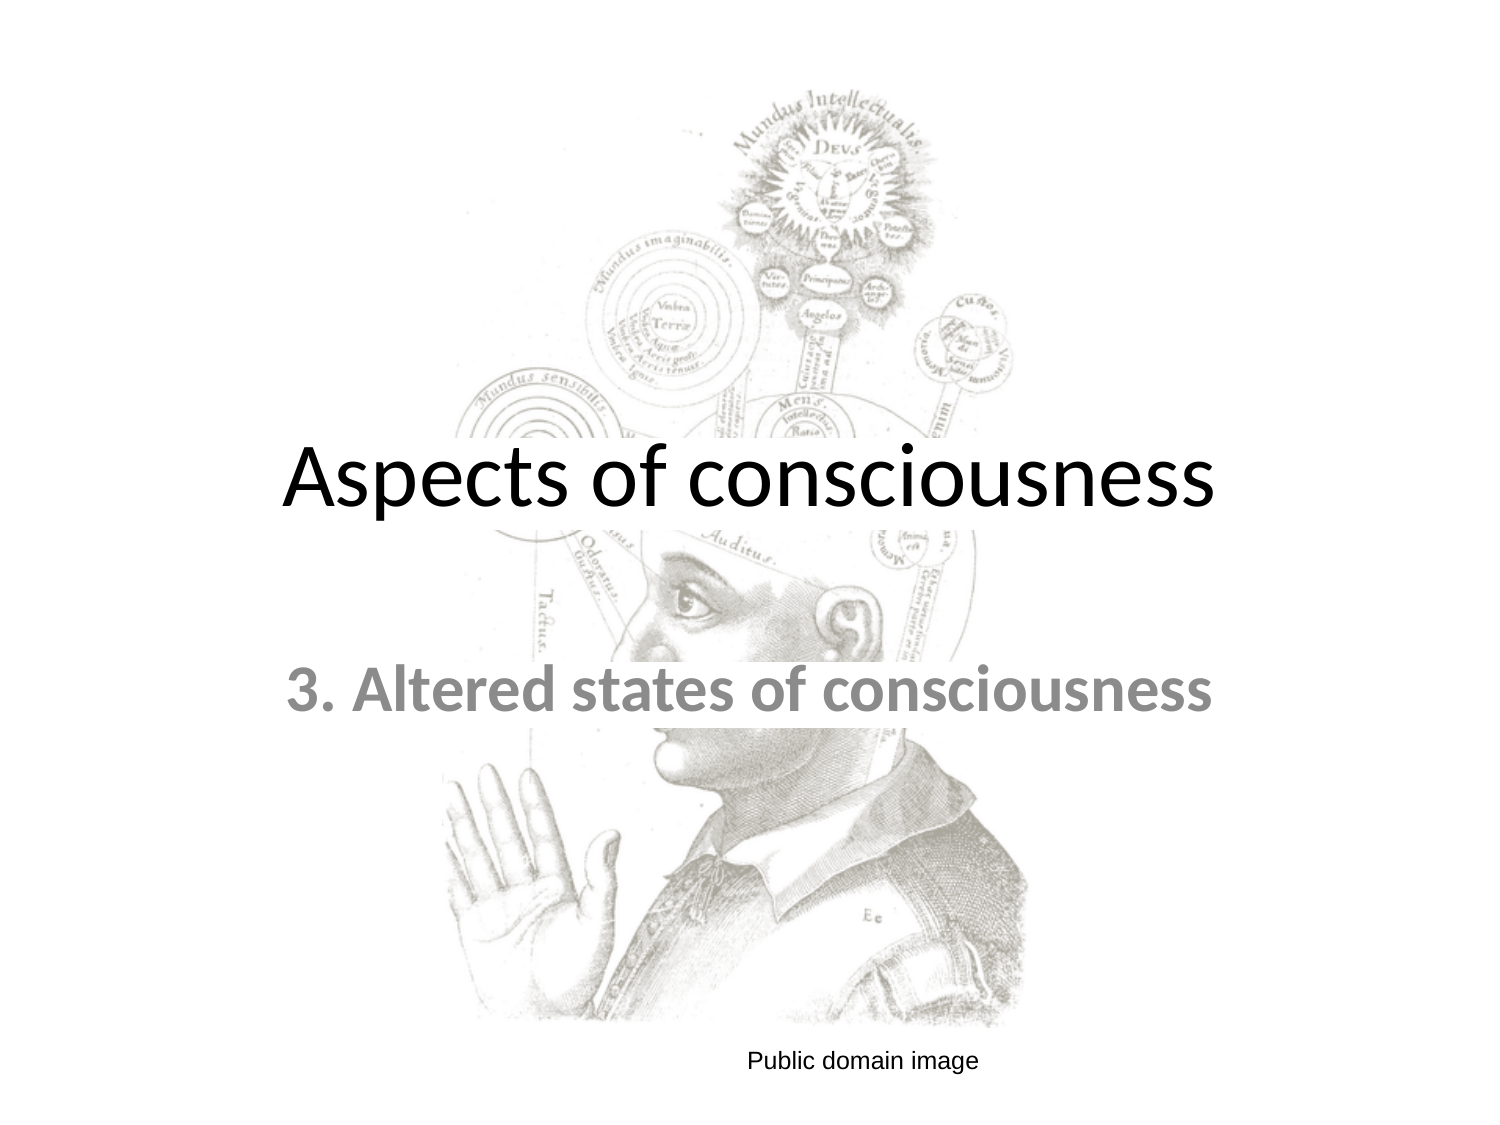

# Aspects of consciousness
3. Altered states of consciousness
Public domain image